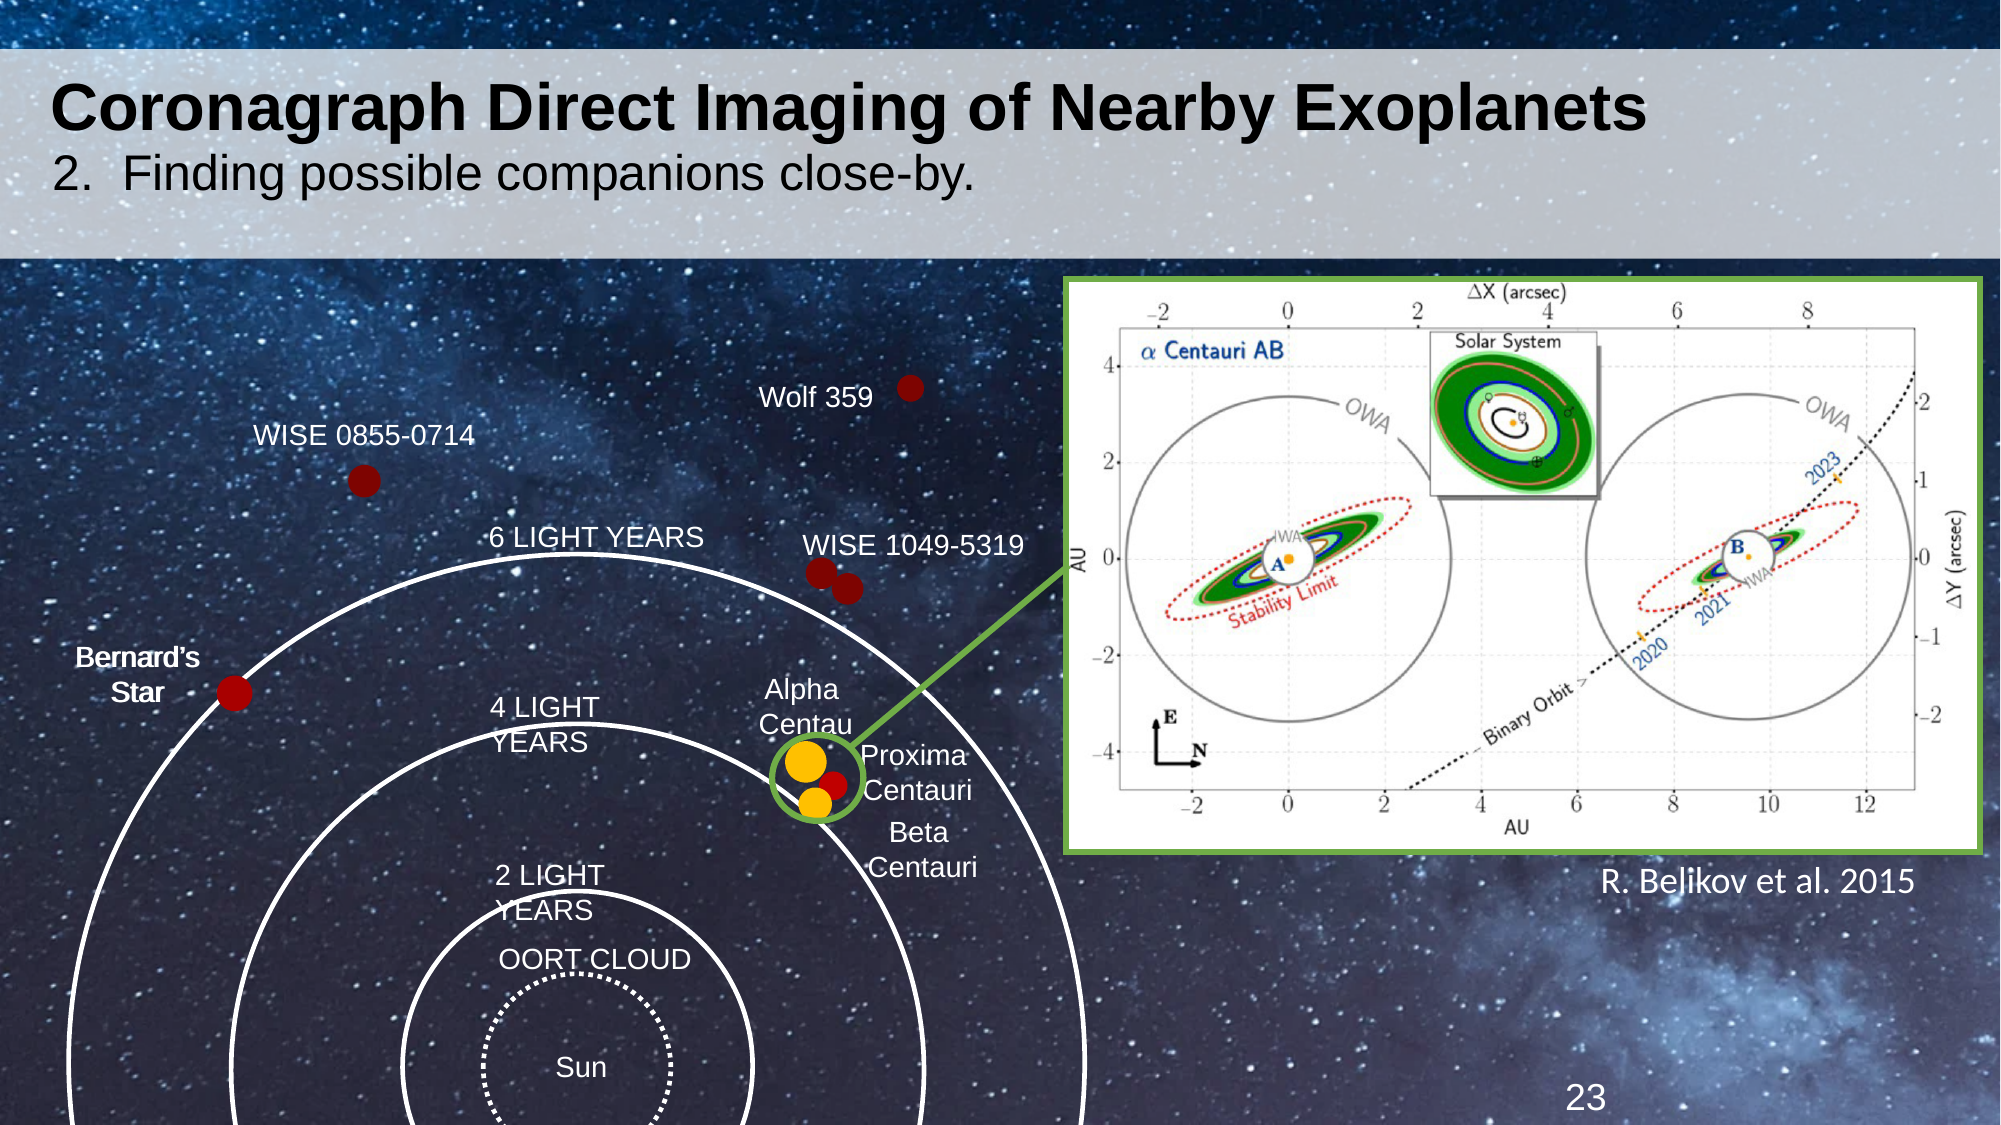

Coronagraph Direct Imaging of Nearby Exoplanets
2. Finding possible companions close-by.
Wolf 359
WISE 0855-0714
6 LIGHT YEARS
WISE 1049-5319
Bernard’s Star
Bernard’s Star
Alpha
Centauri
4 LIGHT YEARS
Proxima
Centauri
Beta
Centauri
2 LIGHT YEARS
R. Belikov et al. 2015
OORT CLOUD
Sun
23